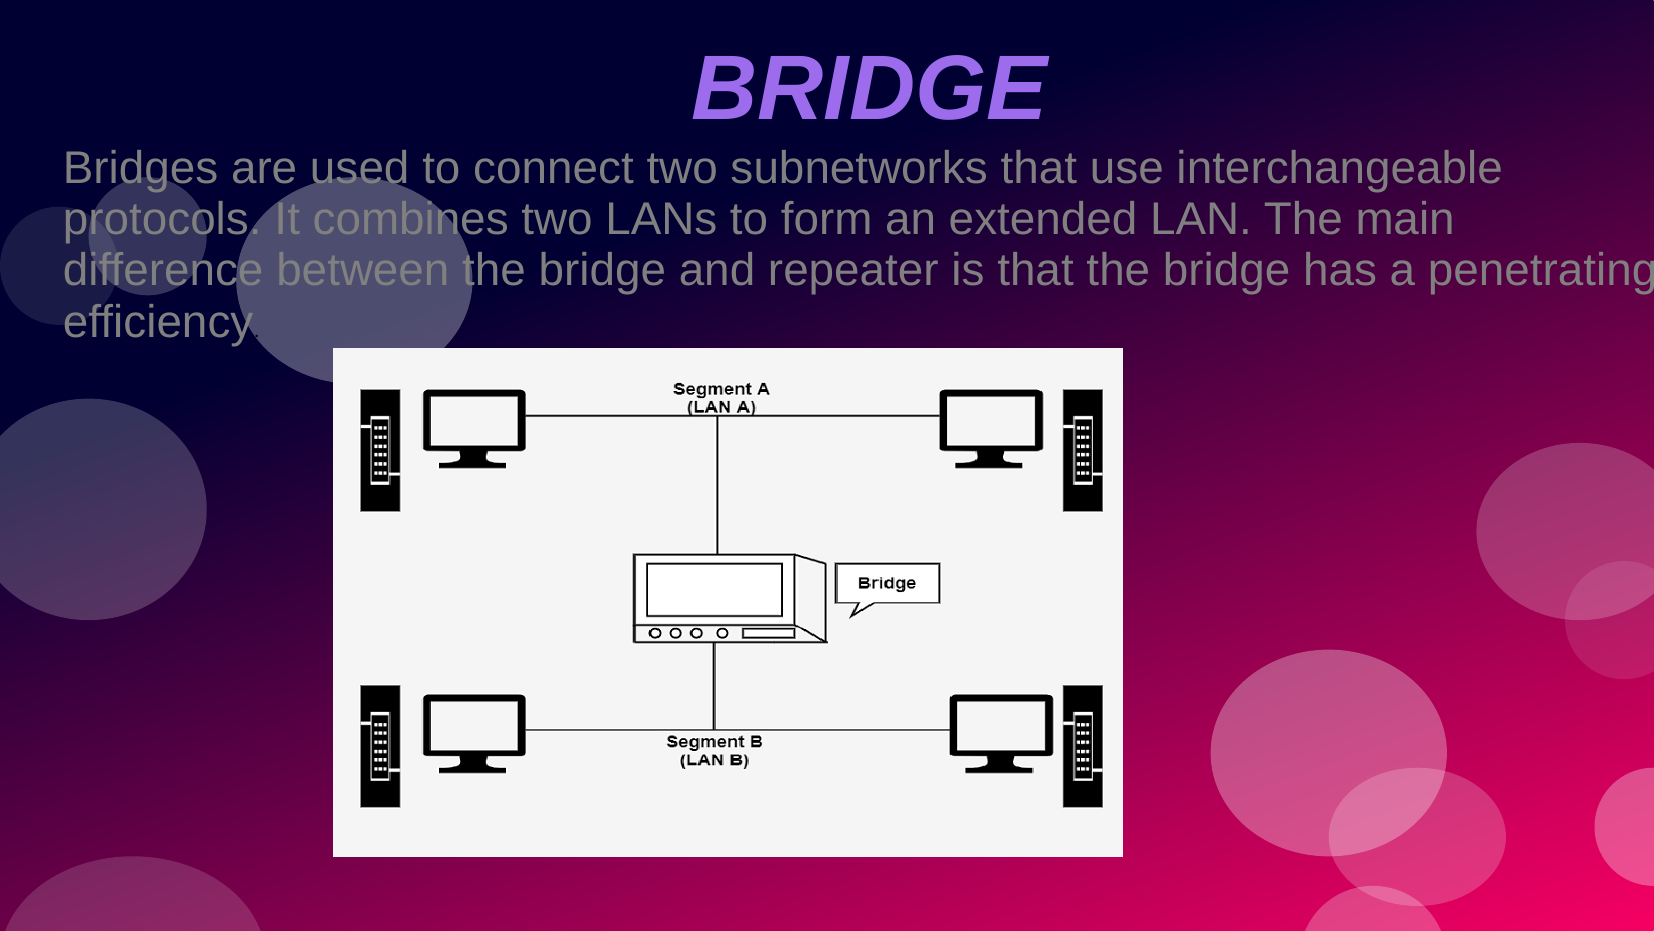

BRIDGE
Bridges are used to connect two subnetworks that use interchangeable protocols. It combines two LANs to form an extended LAN. The main difference between the bridge and repeater is that the bridge has a penetrating efficiency.